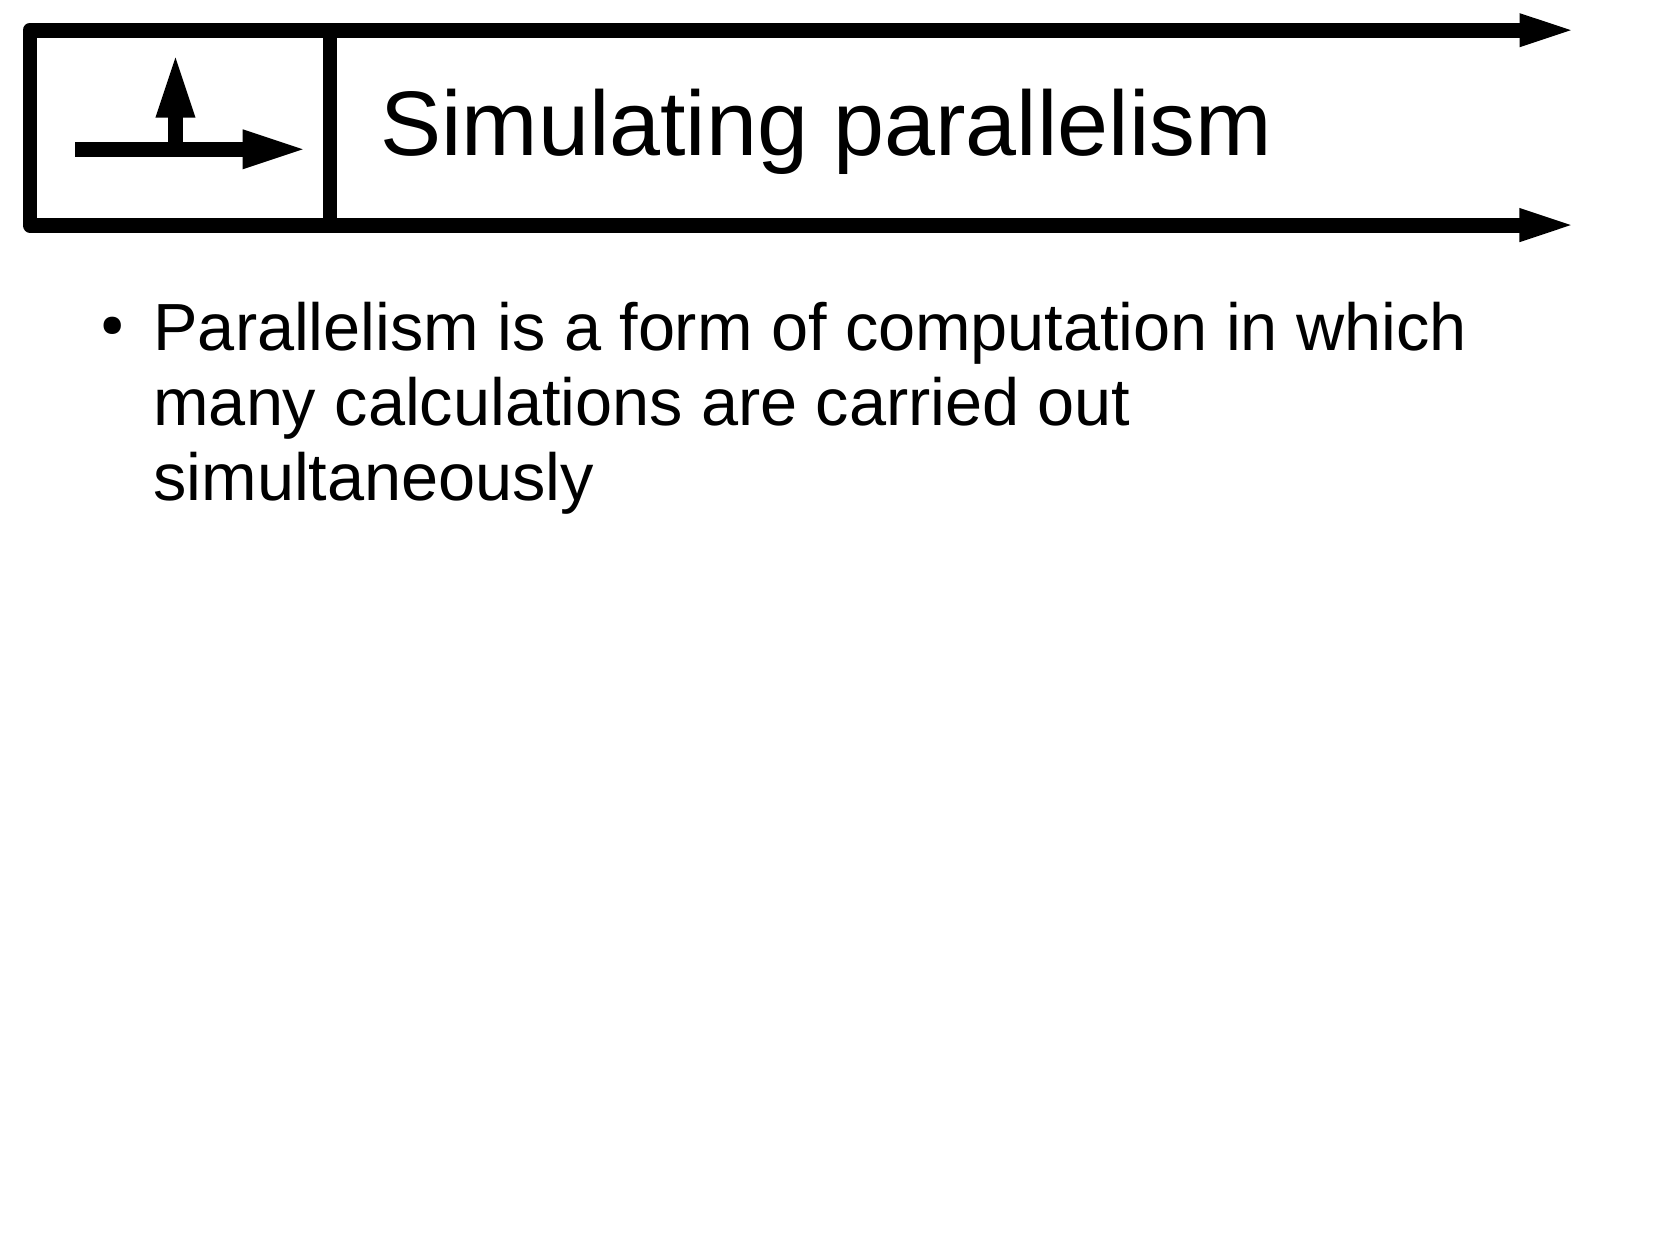

# Simulating parallelism
Parallelism is a form of computation in which many calculations are carried out simultaneously